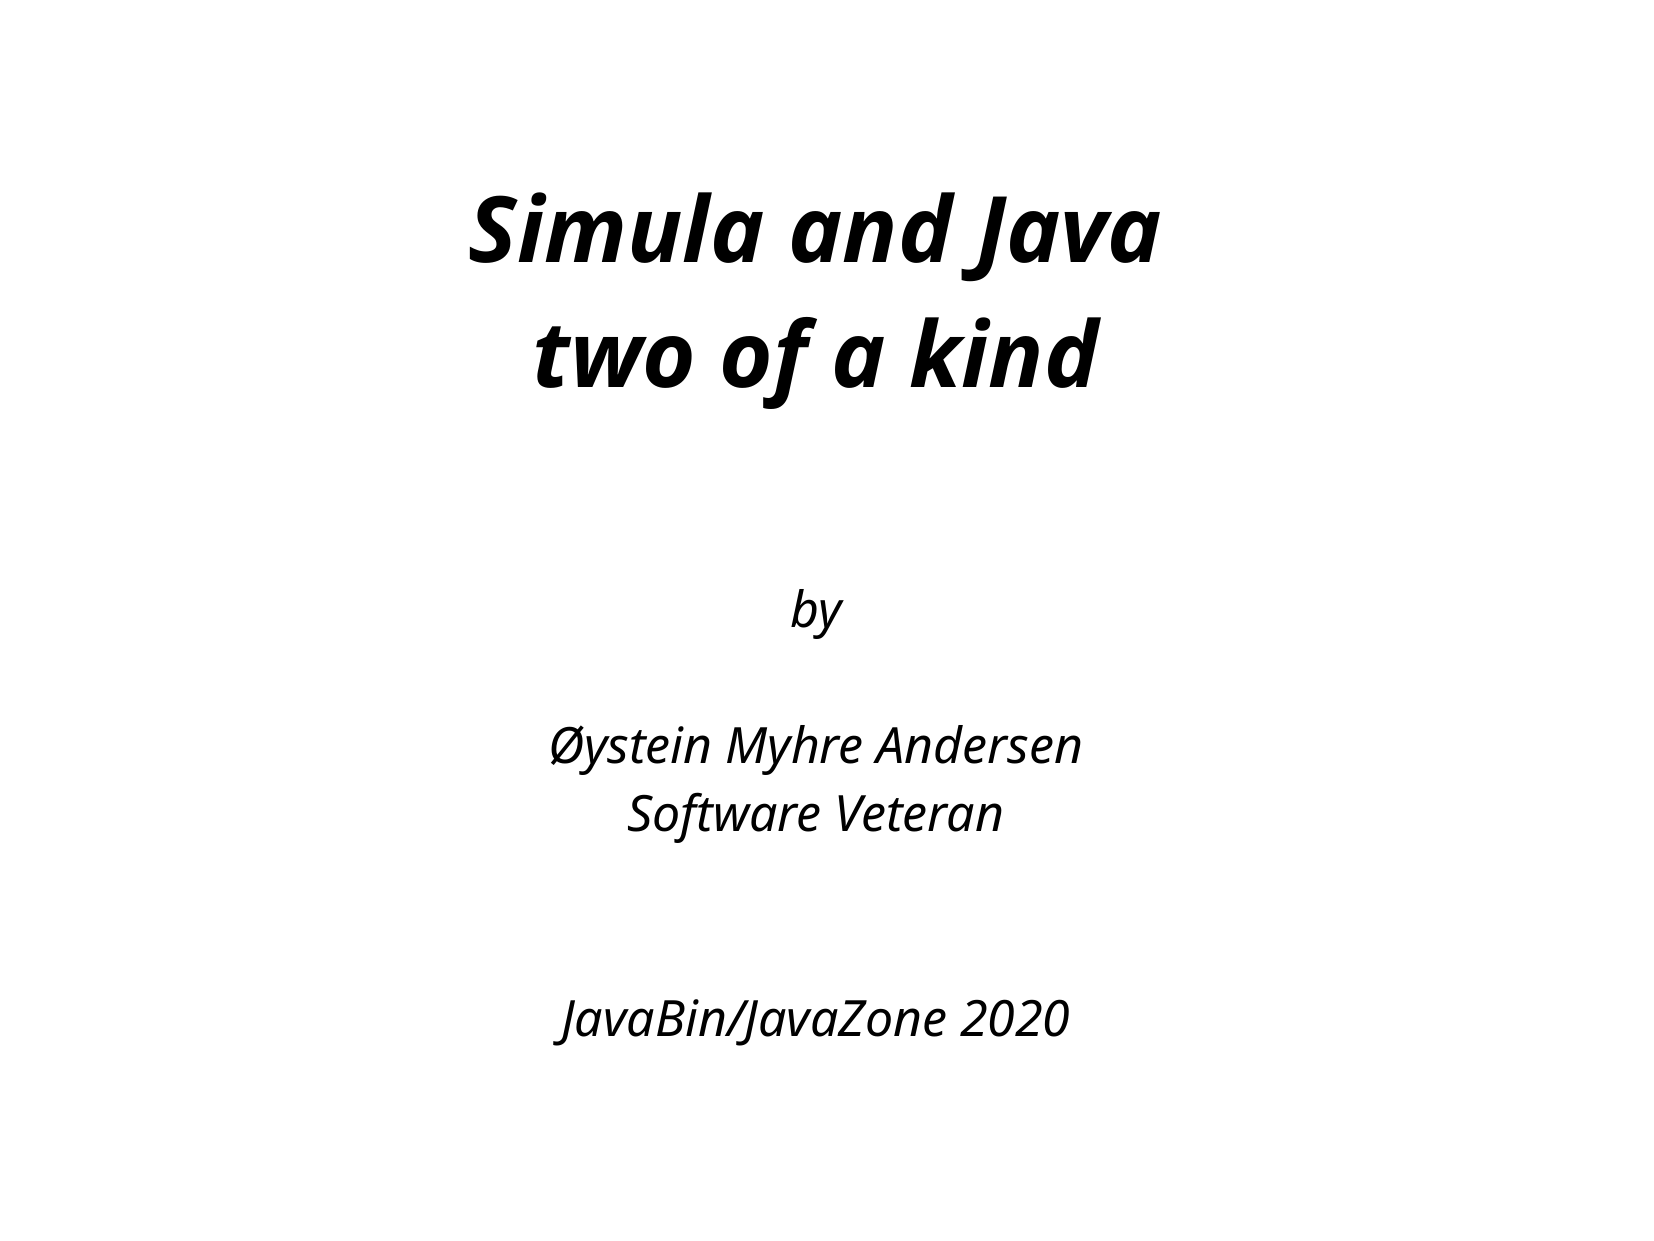

# Simula and Java two of a kind by Øystein Myhre Andersen Software Veteran JavaBin/JavaZone 2020